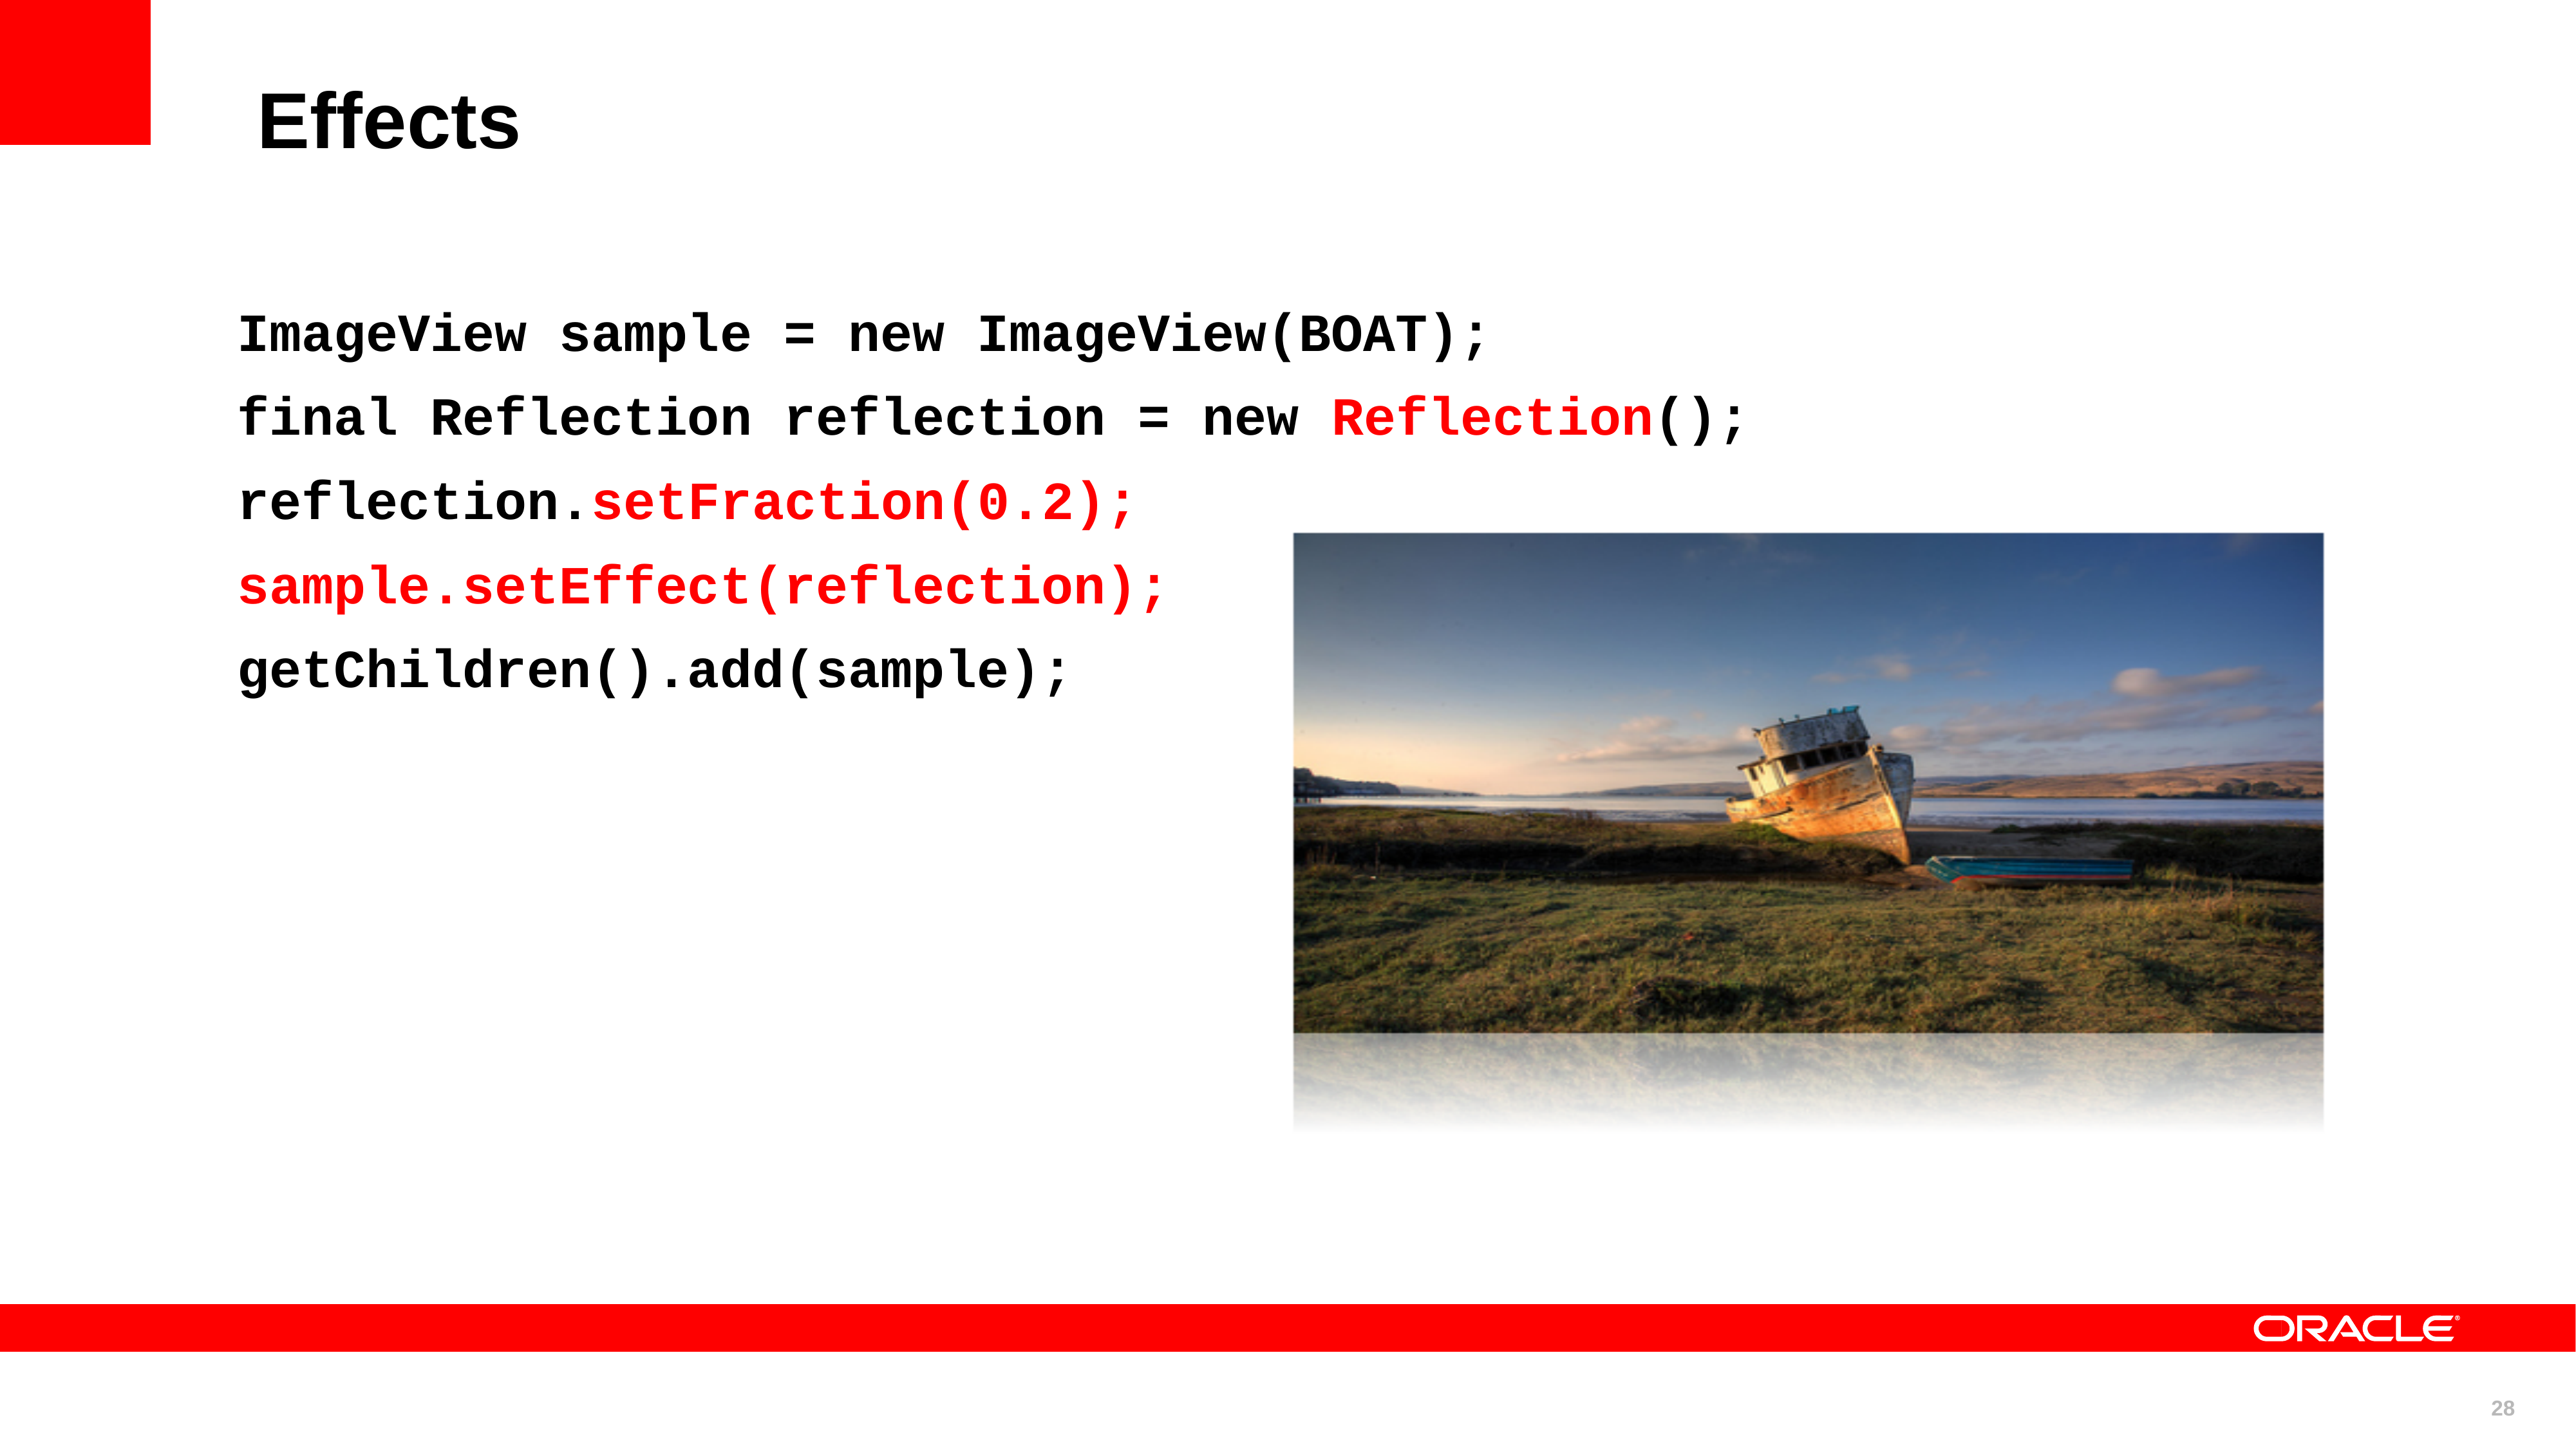

# Effects
ImageView sample = new ImageView(BOAT);
final Reflection reflection = new Reflection();
reflection.setFraction(0.2);
sample.setEffect(reflection);
getChildren().add(sample);